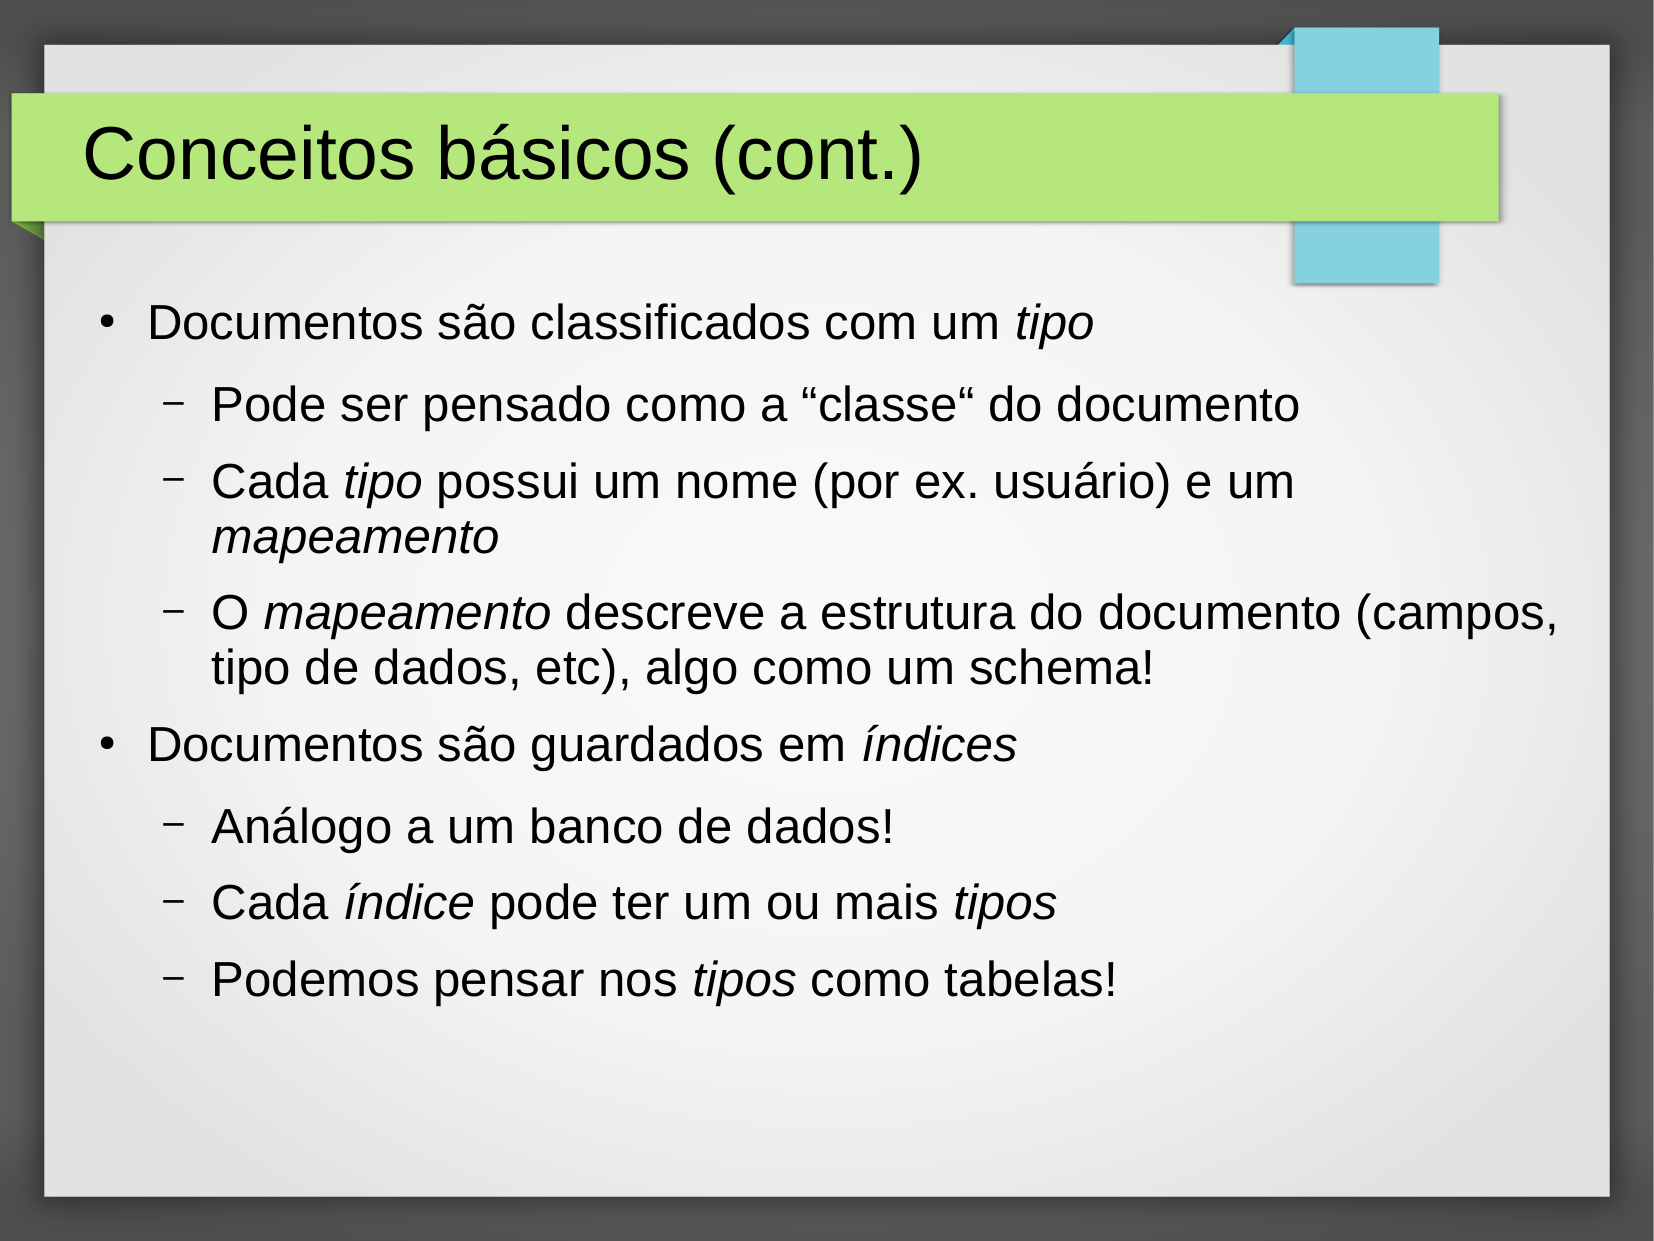

# Conceitos básicos (cont.)
Documentos são classificados com um tipo
Pode ser pensado como a “classe“ do documento
Cada tipo possui um nome (por ex. usuário) e um mapeamento
O mapeamento descreve a estrutura do documento (campos, tipo de dados, etc), algo como um schema!
Documentos são guardados em índices
Análogo a um banco de dados!
Cada índice pode ter um ou mais tipos
Podemos pensar nos tipos como tabelas!